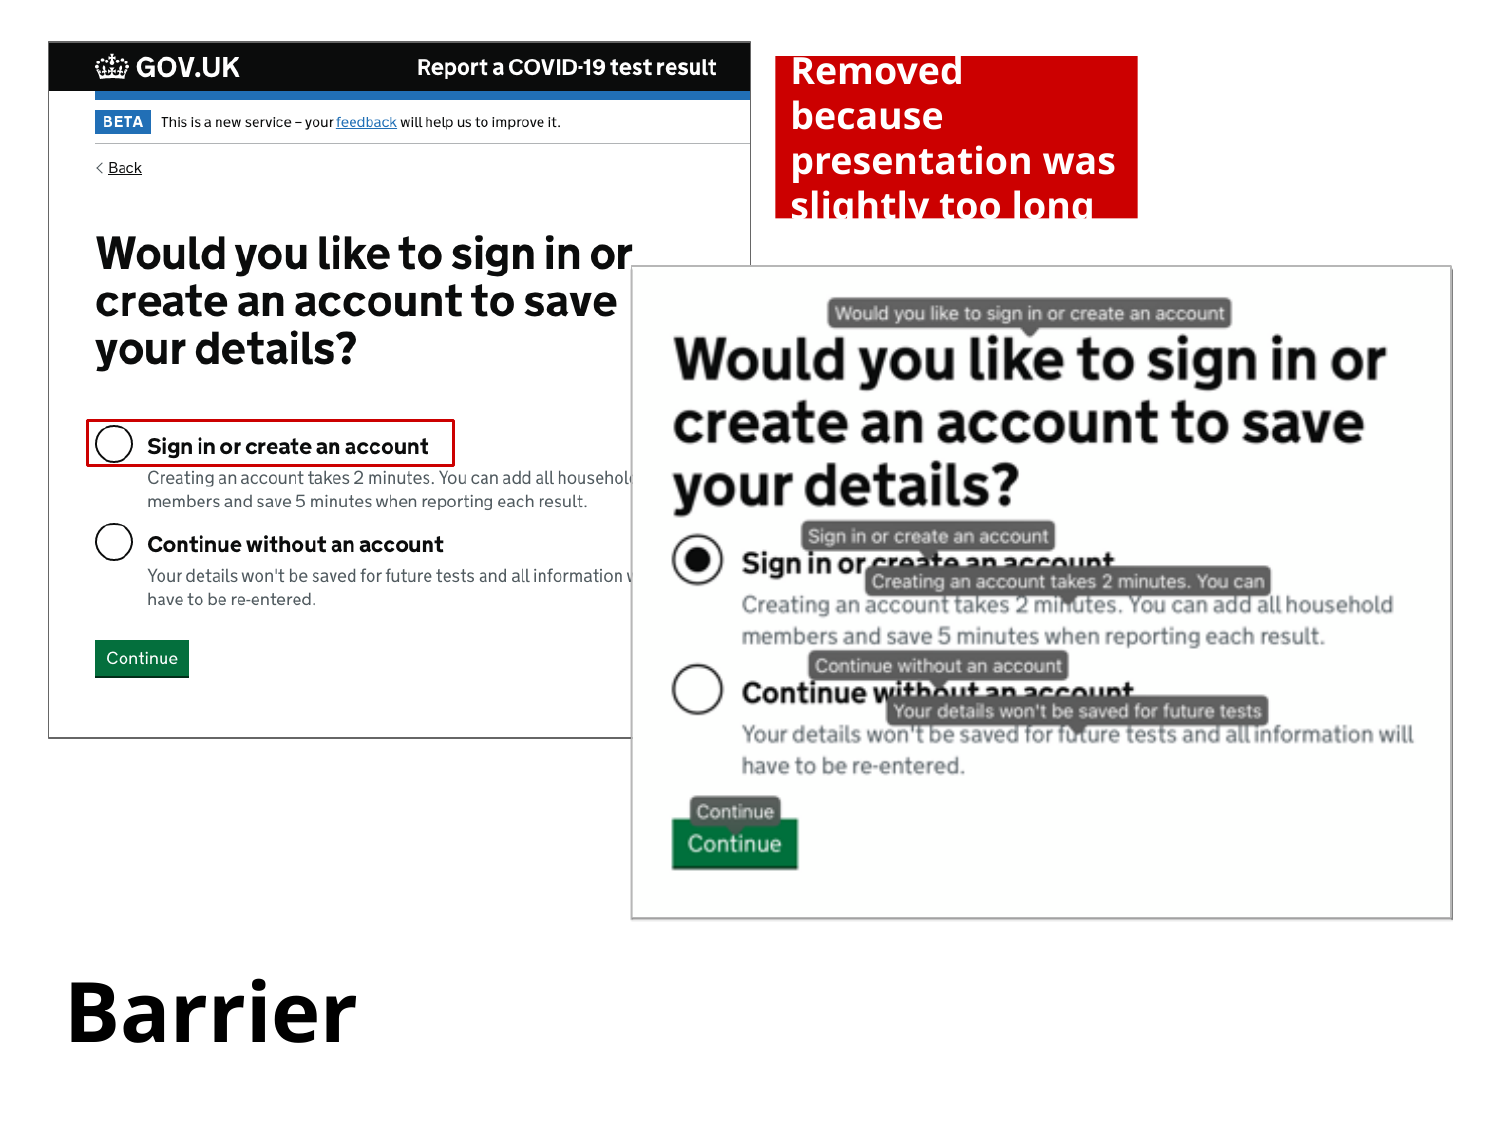

Removed because presentation was slightly too long
Barrier